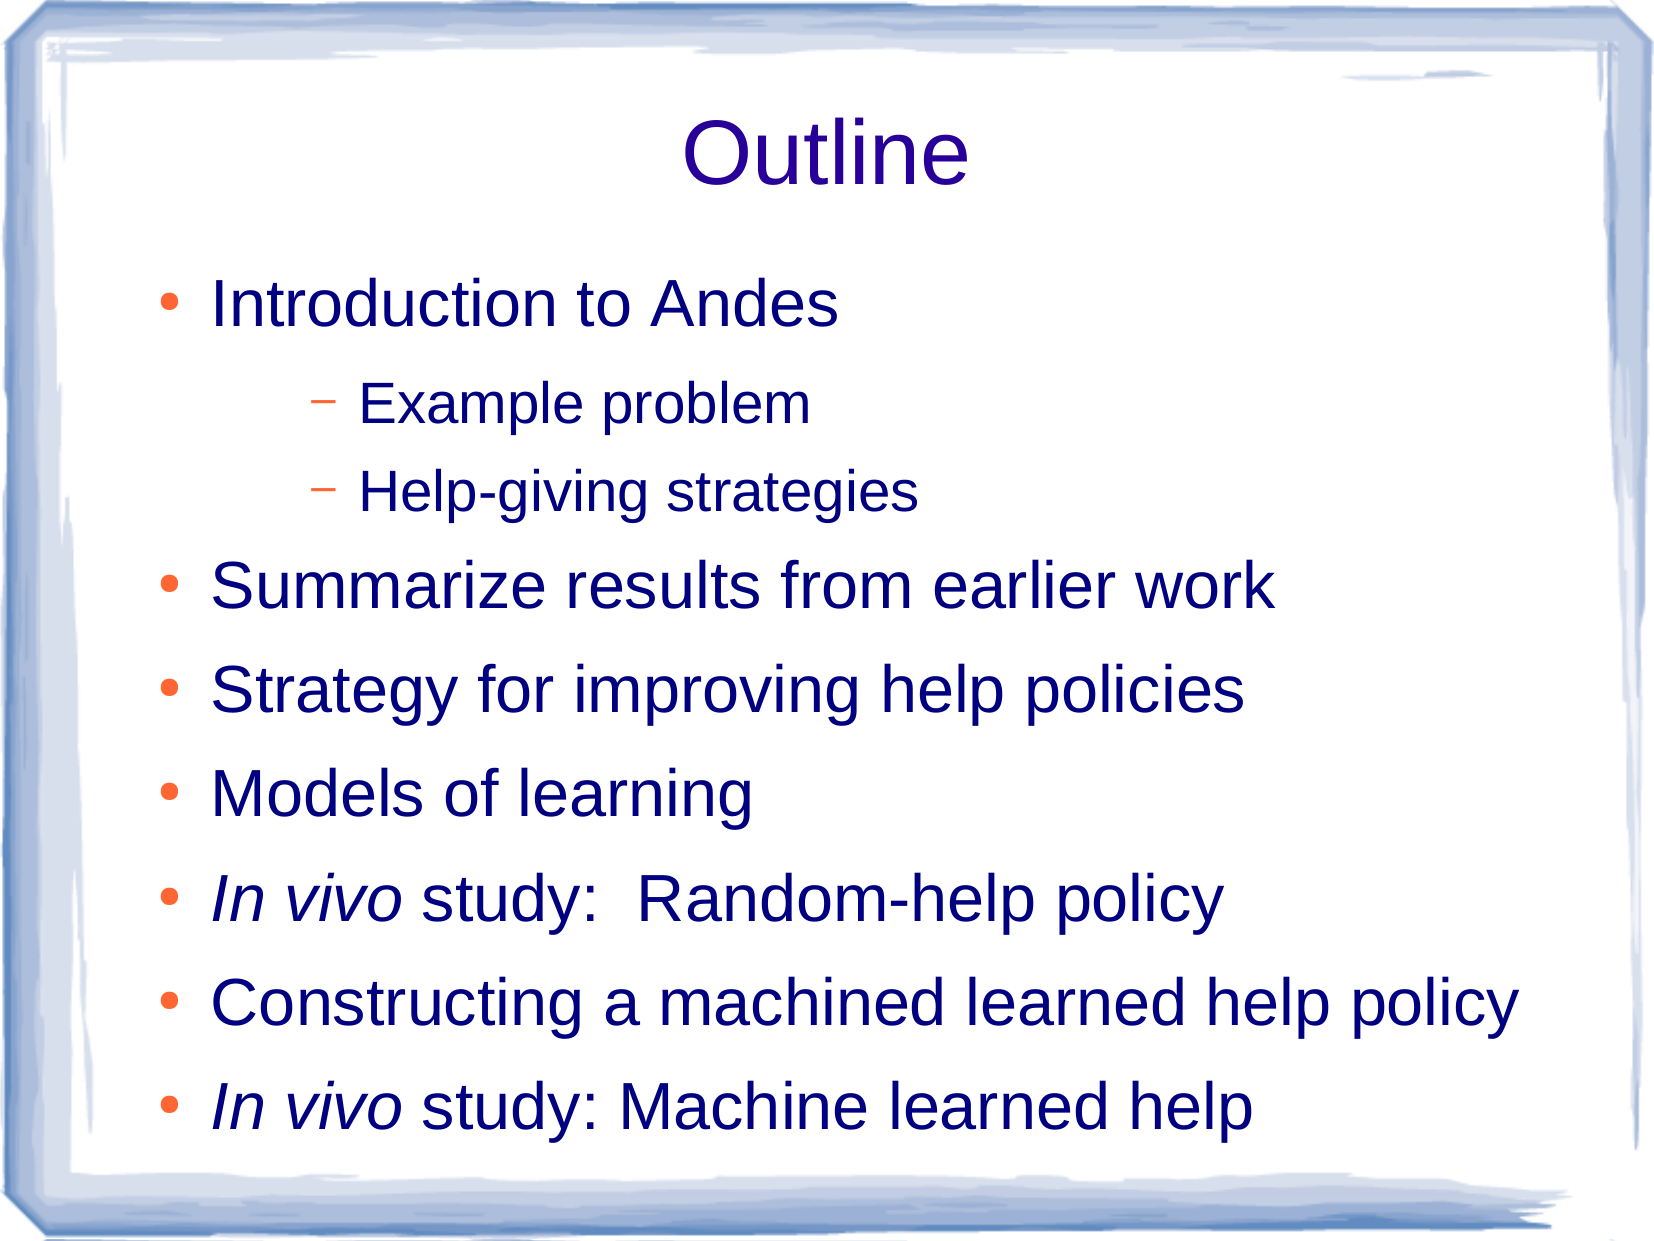

# Outline
Introduction to Andes
Example problem
Help-giving strategies
Summarize results from earlier work
Strategy for improving help policies
Models of learning
In vivo study: Random-help policy
Constructing a machined learned help policy
In vivo study: Machine learned help